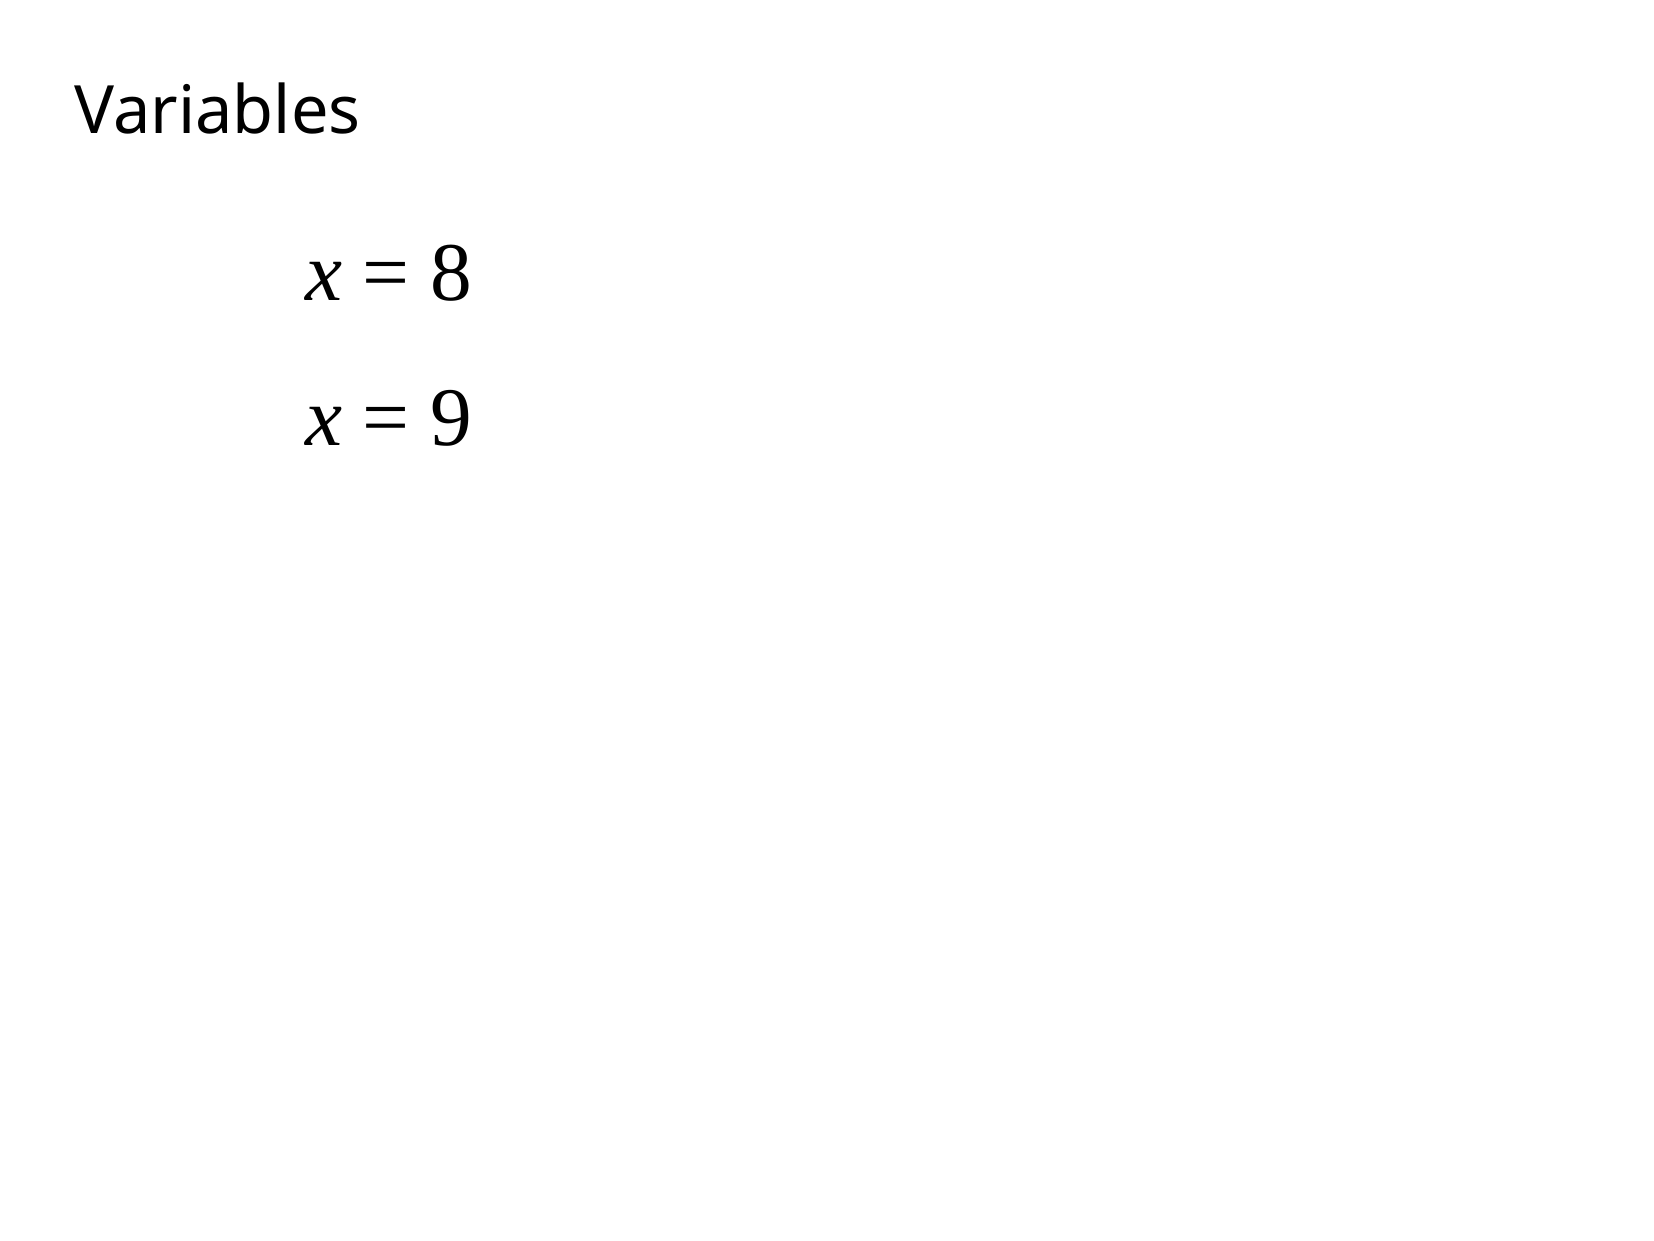

Variables
x = 8
x = 9